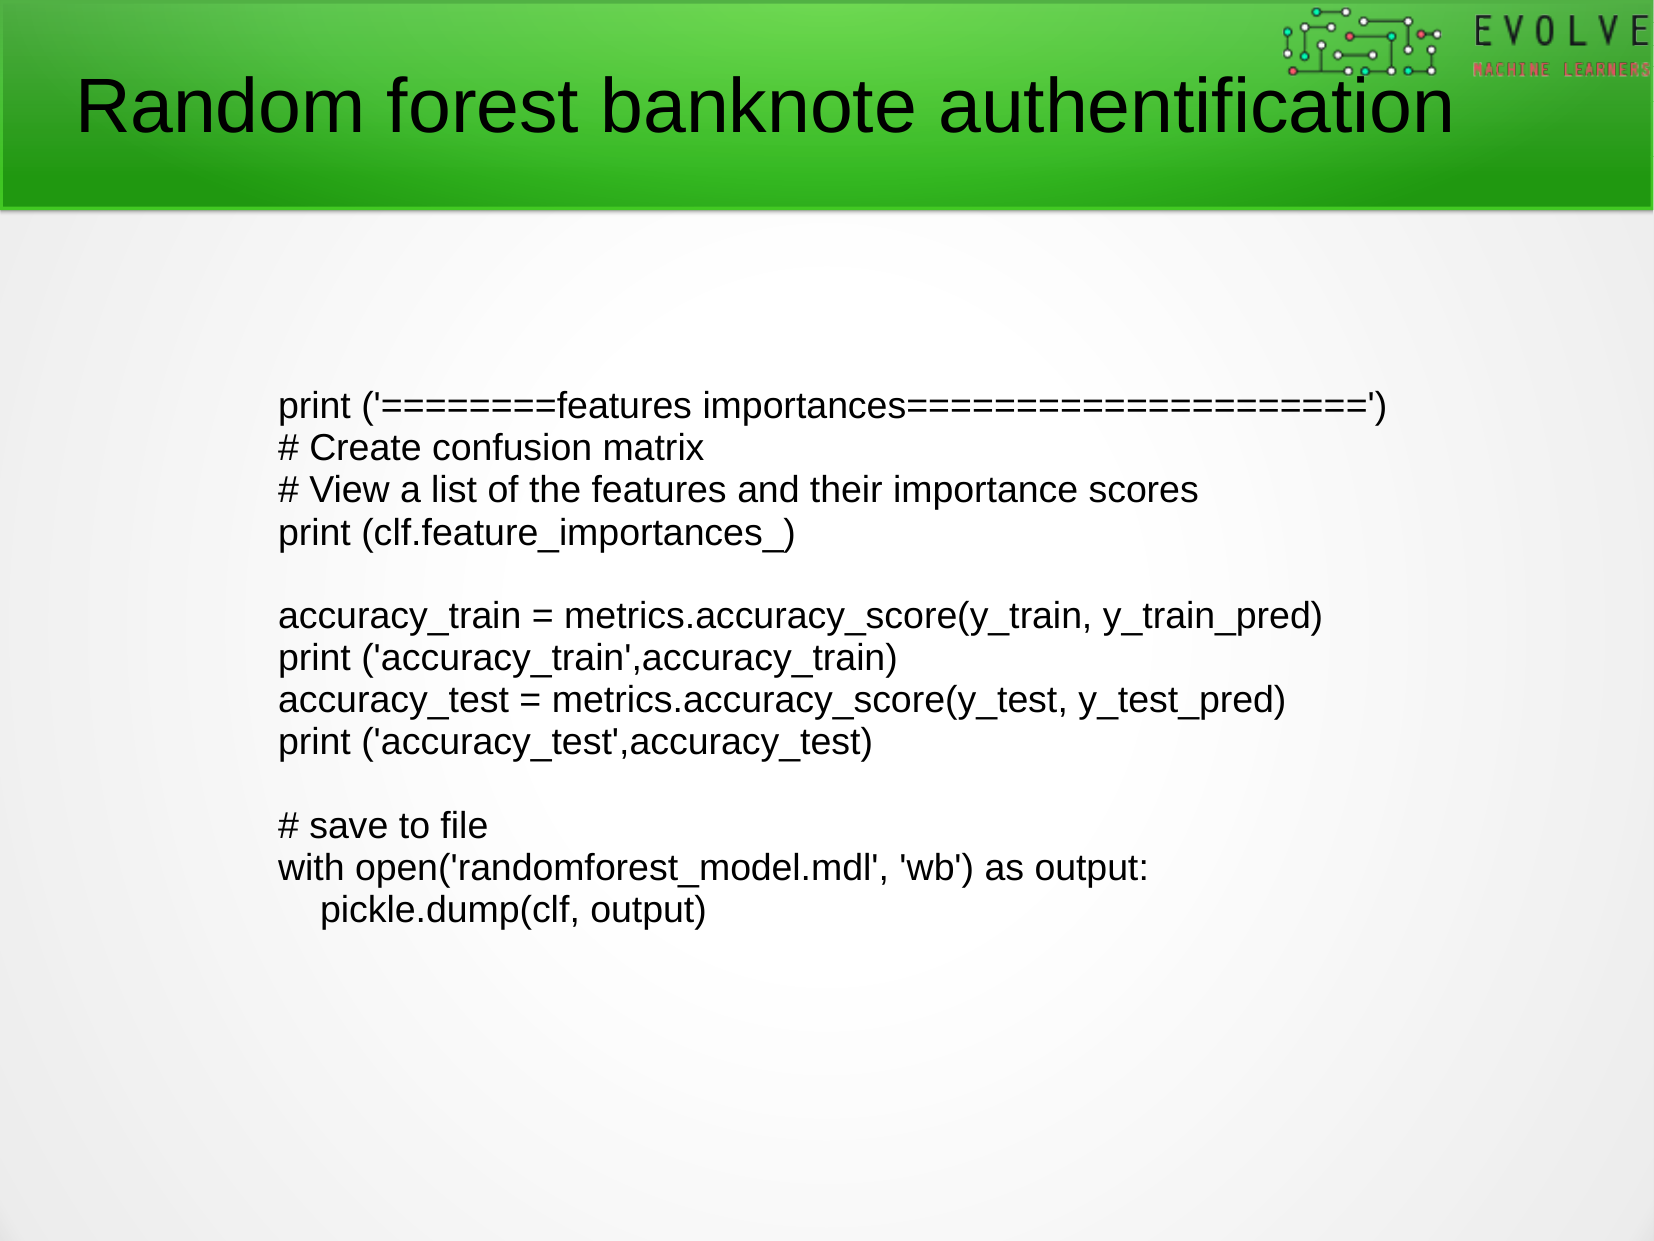

Random forest banknote authentification
print ('========features importances=====================')
# Create confusion matrix
# View a list of the features and their importance scores
print (clf.feature_importances_)
accuracy_train = metrics.accuracy_score(y_train, y_train_pred)
print ('accuracy_train',accuracy_train)
accuracy_test = metrics.accuracy_score(y_test, y_test_pred)
print ('accuracy_test',accuracy_test)
# save to file
with open('randomforest_model.mdl', 'wb') as output:
 pickle.dump(clf, output)